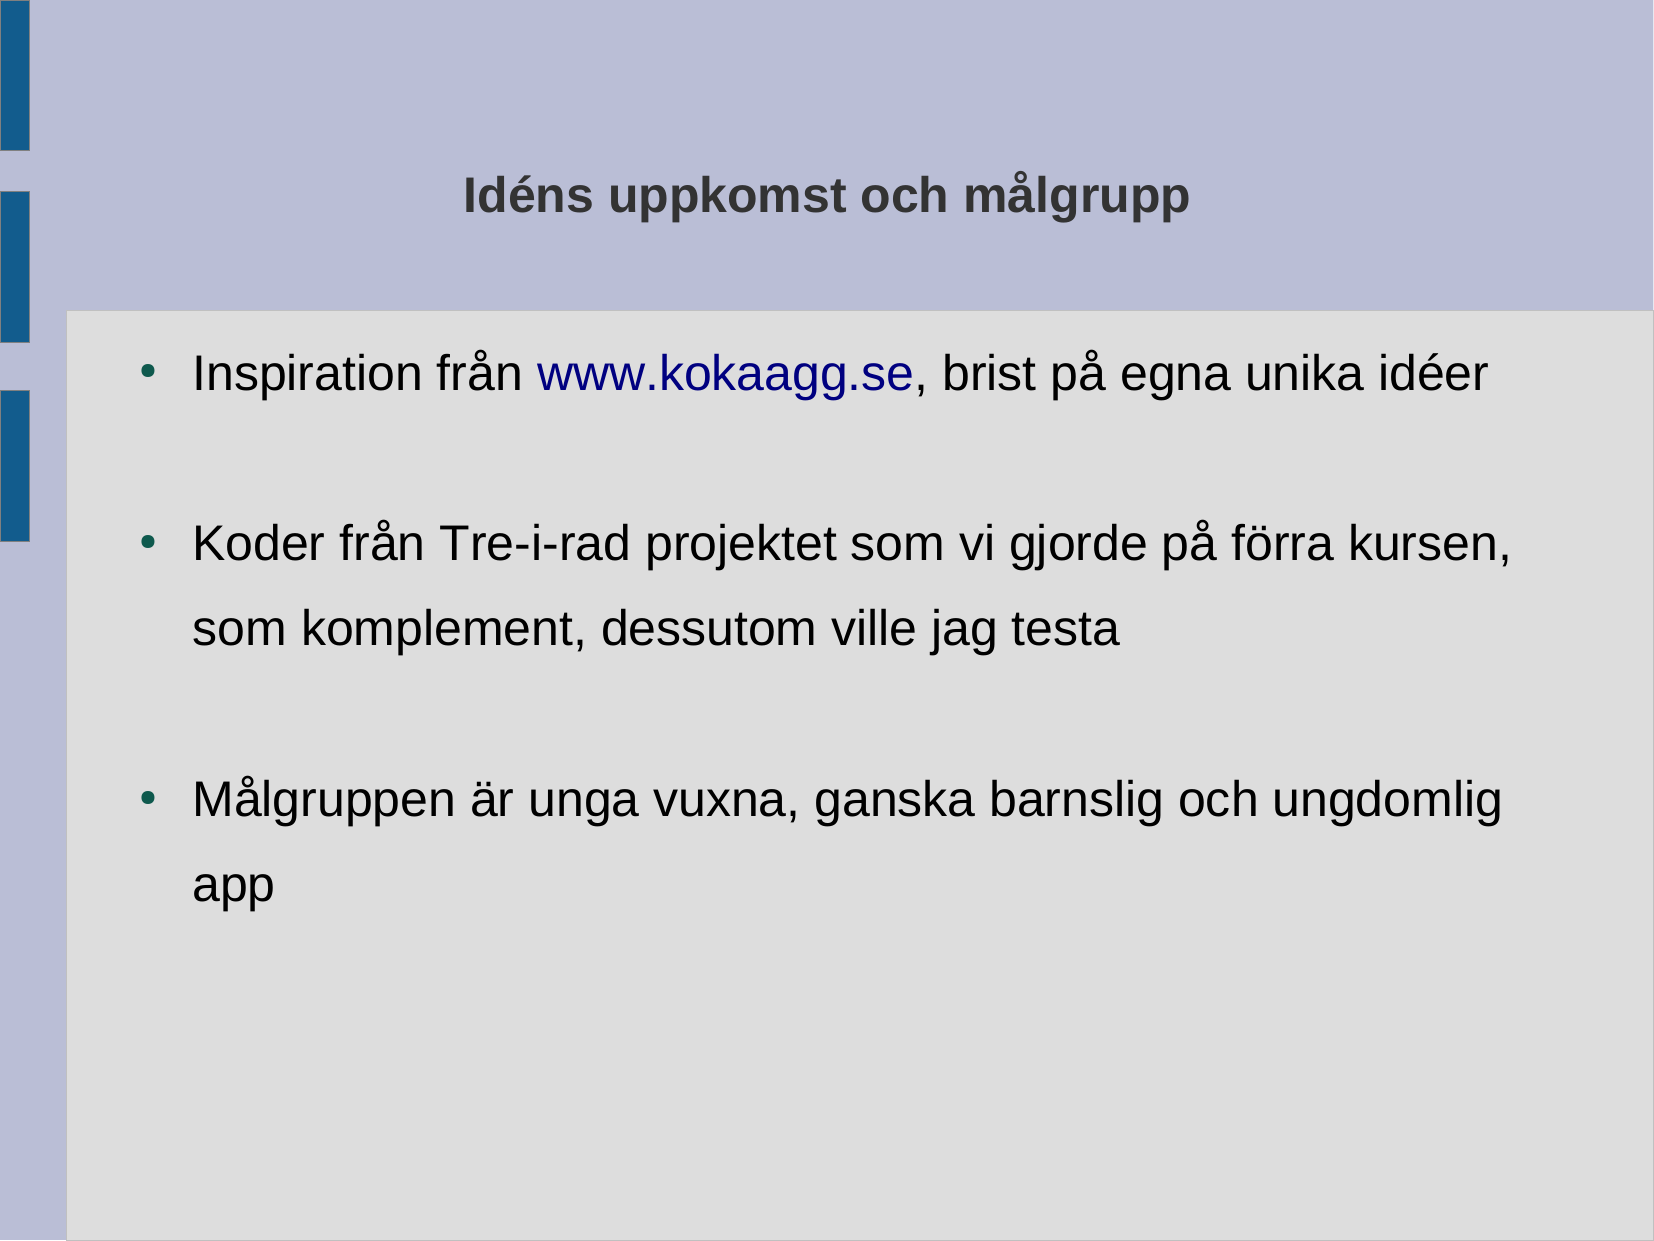

# Idéns uppkomst och målgrupp
Inspiration från www.kokaagg.se, brist på egna unika idéer
Koder från Tre-i-rad projektet som vi gjorde på förra kursen,
som komplement, dessutom ville jag testa
Målgruppen är unga vuxna, ganska barnslig och ungdomlig
app